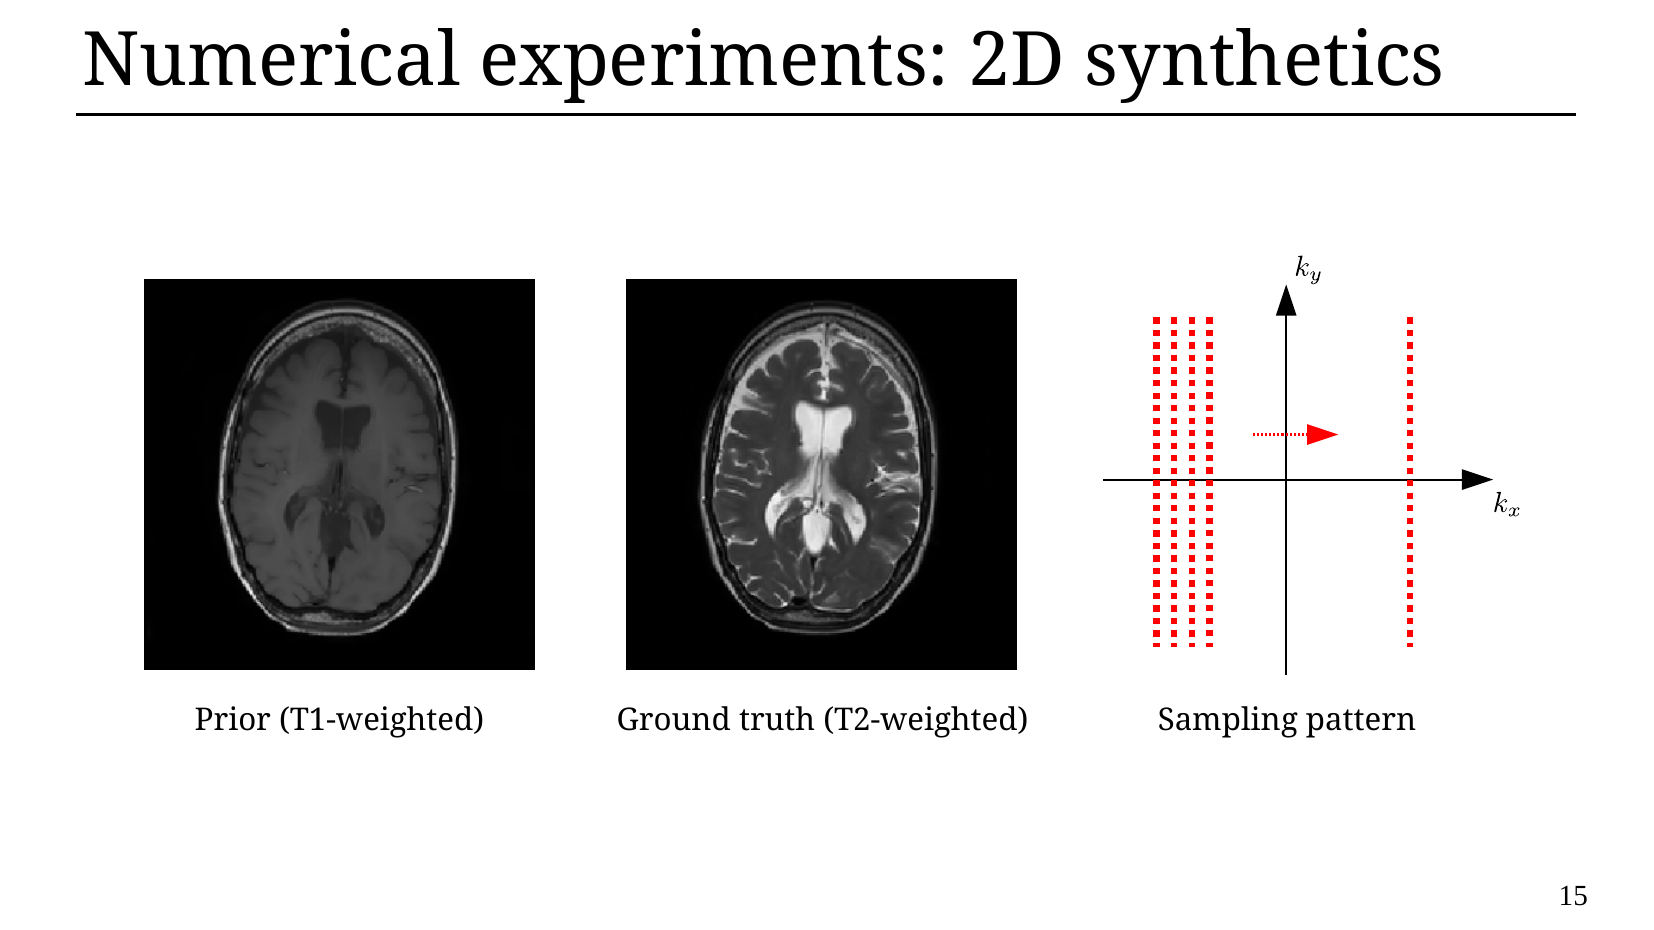

# Numerical experiments: 2D synthetics
Prior (T1-weighted)
Ground truth (T2-weighted)
Sampling pattern